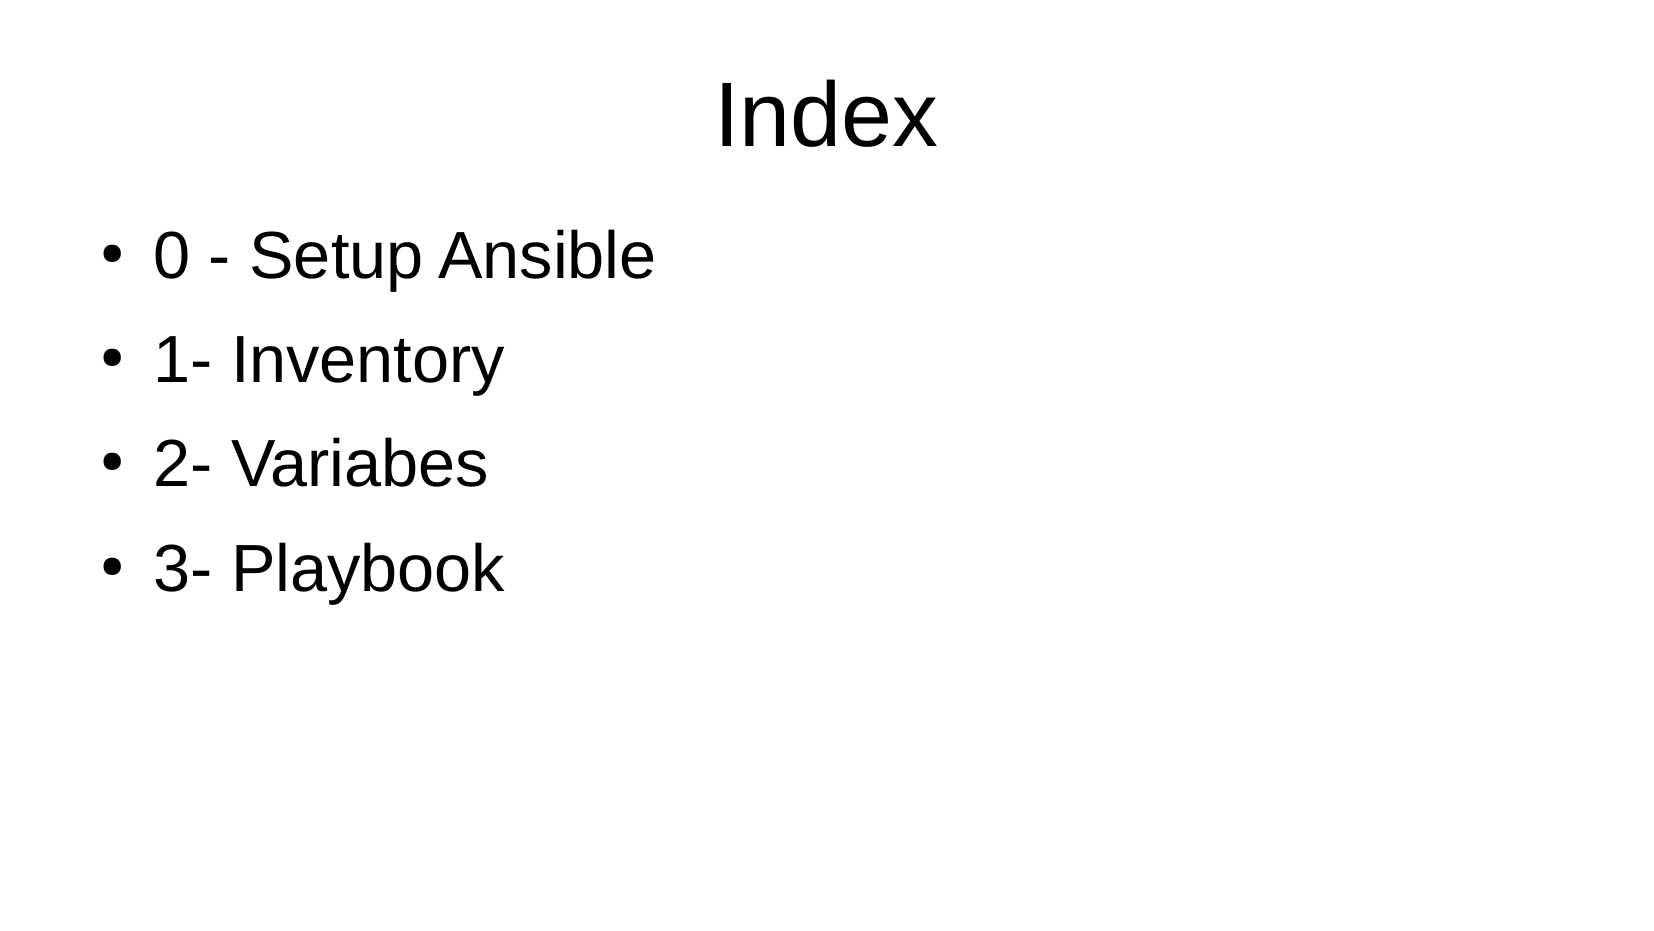

# Index
0 - Setup Ansible
1- Inventory
2- Variabes
3- Playbook